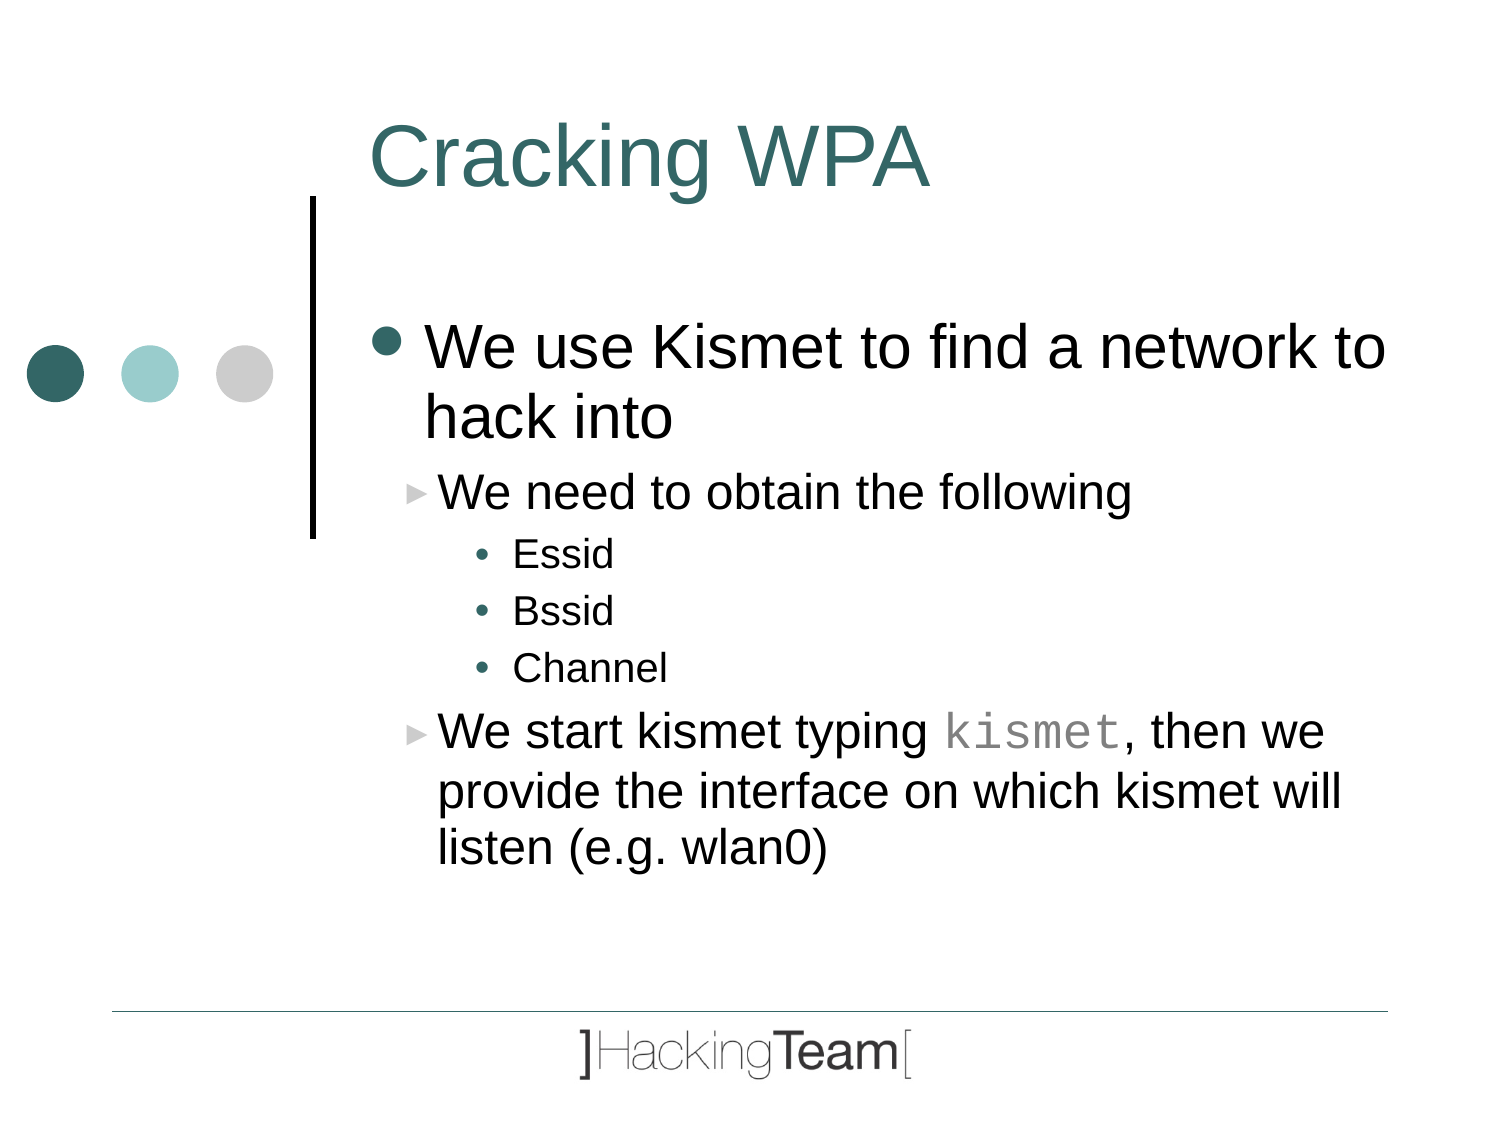

# Cracking WPA
We use Kismet to find a network to hack into
We need to obtain the following
Essid
Bssid
Channel
We start kismet typing kismet, then we provide the interface on which kismet will listen (e.g. wlan0)